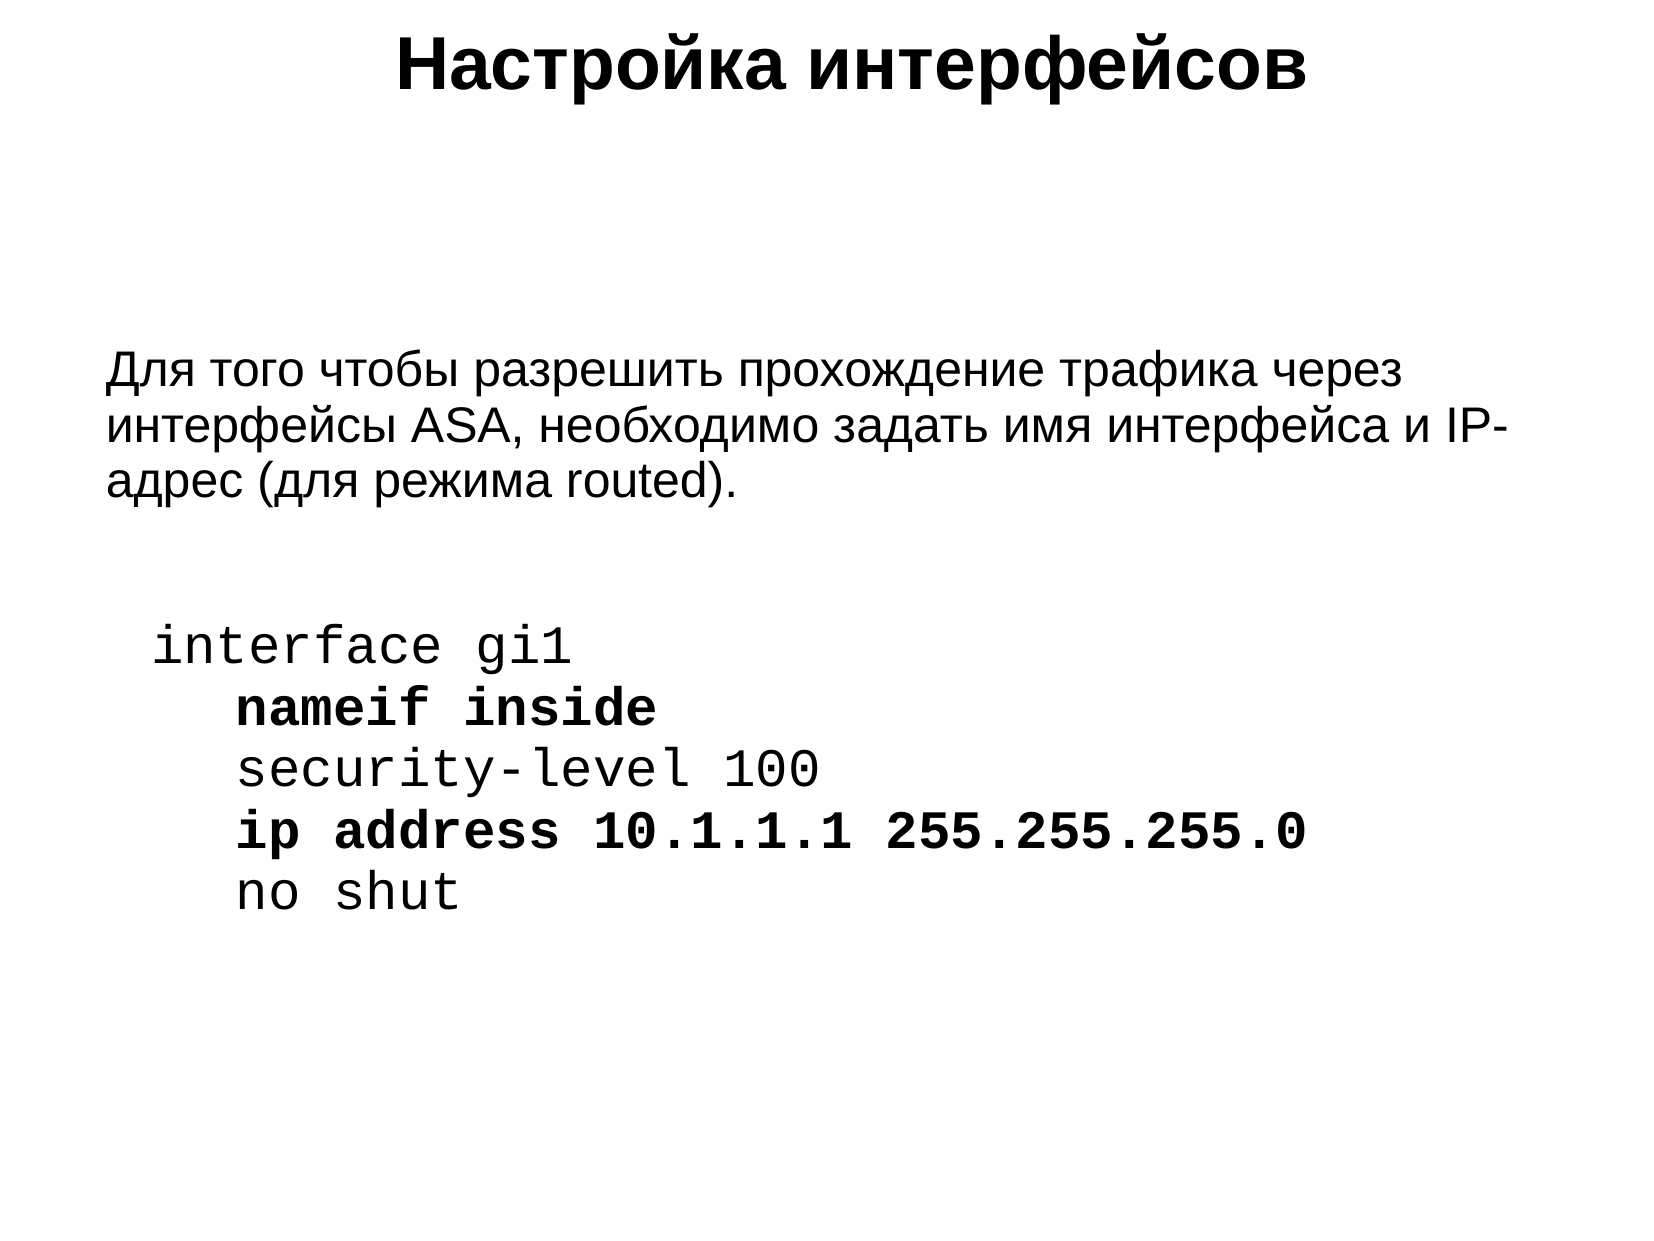

Настройка интерфейсов
# Для того чтобы разрешить прохождение трафика через интерфейсы ASA, необходимо задать имя интерфейса и IP-адрес (для режима routed).
 interface gi1
 nameif inside
 security-level 100
 ip address 10.1.1.1 255.255.255.0
 no shut